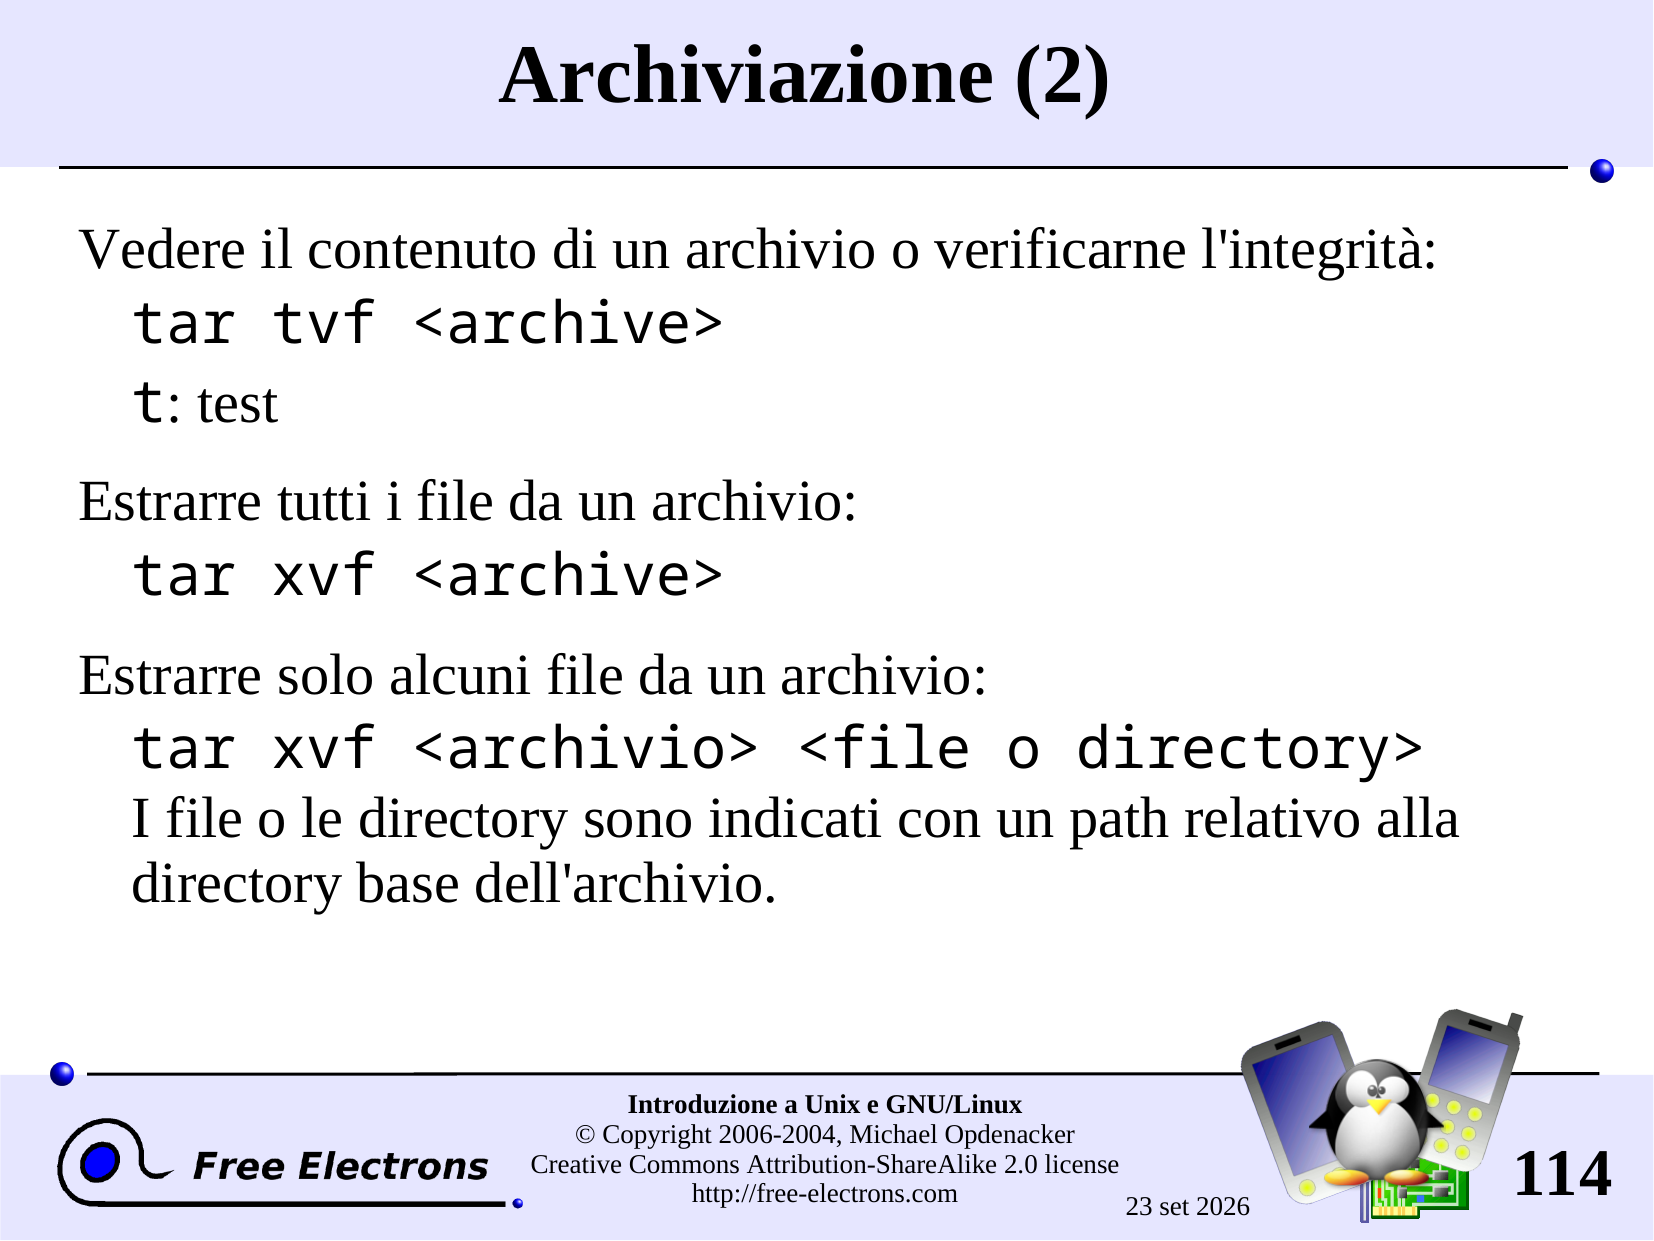

# Archiviazione (2)
Vedere il contenuto di un archivio o verificarne l'integrità:
tar tvf <archive>
t: test
Estrarre tutti i file da un archivio:
tar xvf <archive>
Estrarre solo alcuni file da un archivio:
tar xvf <archivio> <file o directory>
I file o le directory sono indicati con un path relativo alla directory base dell'archivio.